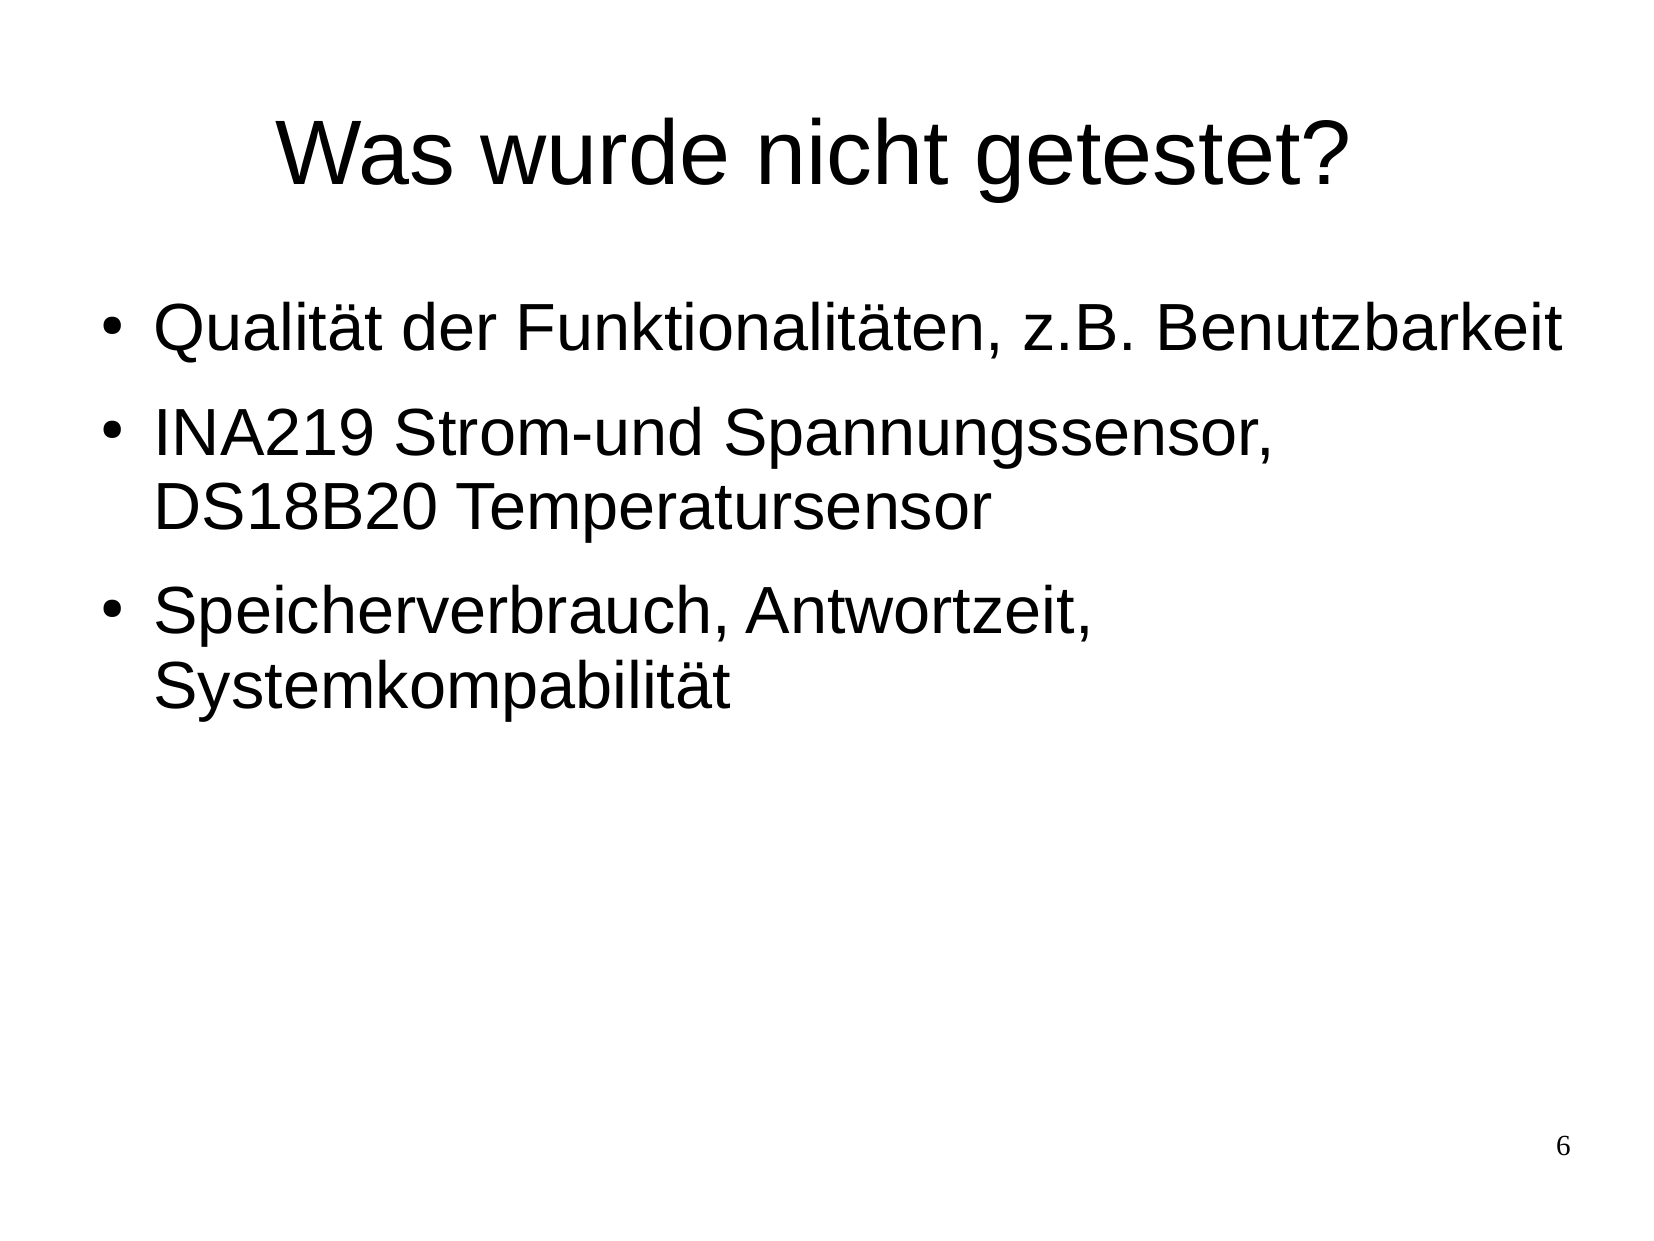

# Was wurde nicht getestet?
Qualität der Funktionalitäten, z.B. Benutzbarkeit
INA219 Strom-und Spannungssensor, DS18B20 Temperatursensor
Speicherverbrauch, Antwortzeit, Systemkompabilität
6